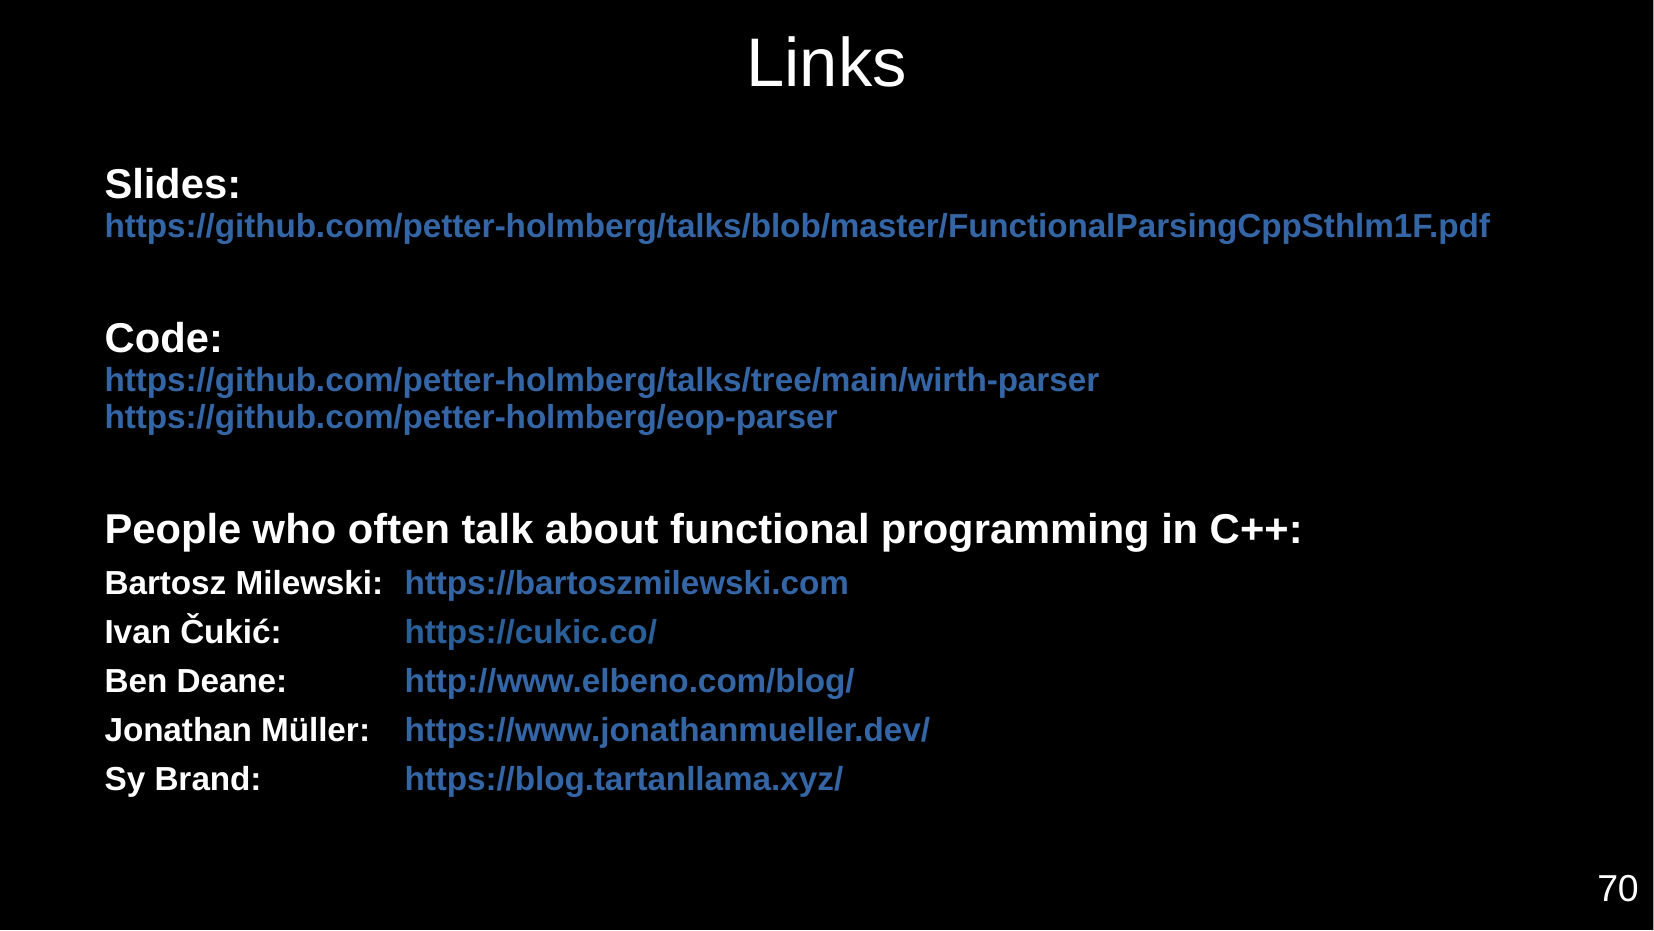

Links
# Slides:
https://github.com/petter-holmberg/talks/blob/master/FunctionalParsingCppSthlm1F.pdf
Code:
https://github.com/petter-holmberg/talks/tree/main/wirth-parser
https://github.com/petter-holmberg/eop-parser
People who often talk about functional programming in C++:
Bartosz Milewski:	https://bartoszmilewski.com
Ivan Čukić:		https://cukic.co/
Ben Deane:		http://www.elbeno.com/blog/
Jonathan Müller:	https://www.jonathanmueller.dev/
Sy Brand:		https://blog.tartanllama.xyz/